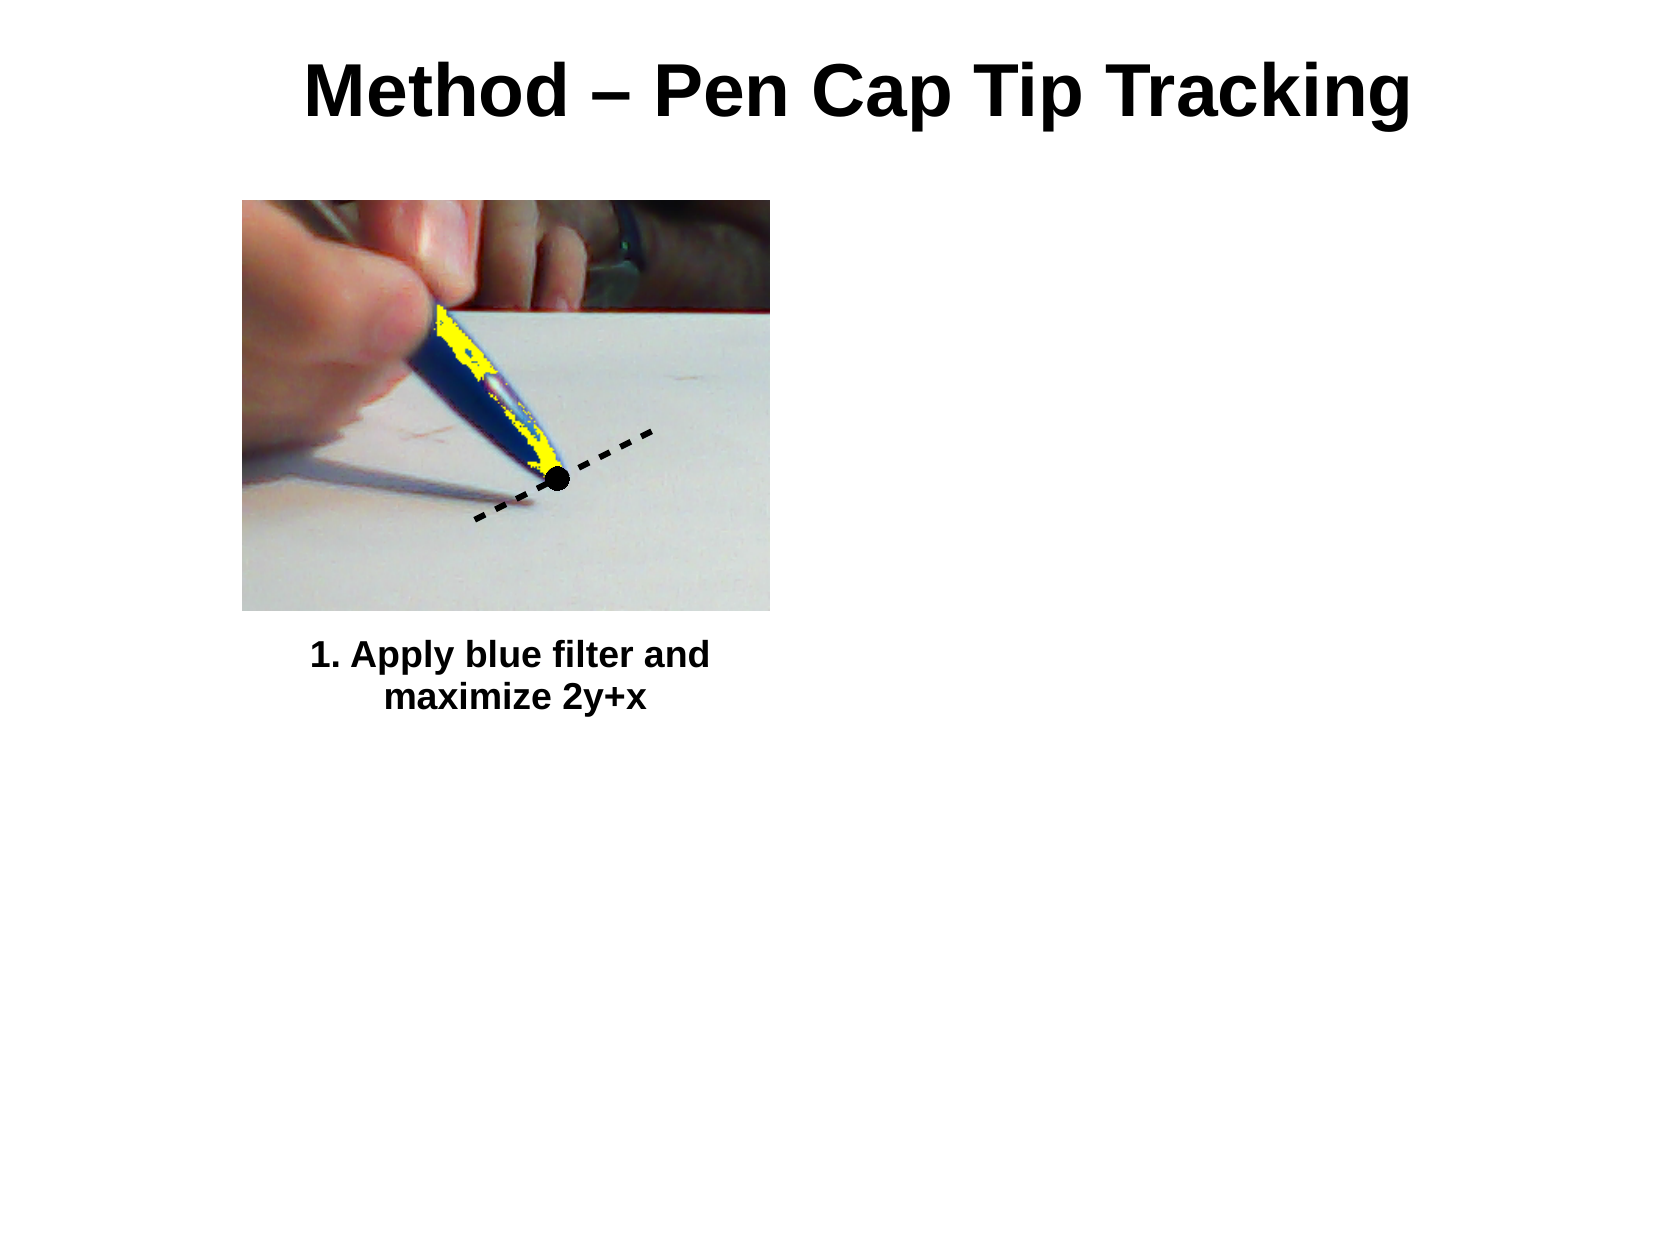

Method – Pen Cap Tip Tracking
1. Apply blue filter and
 maximize 2y+x